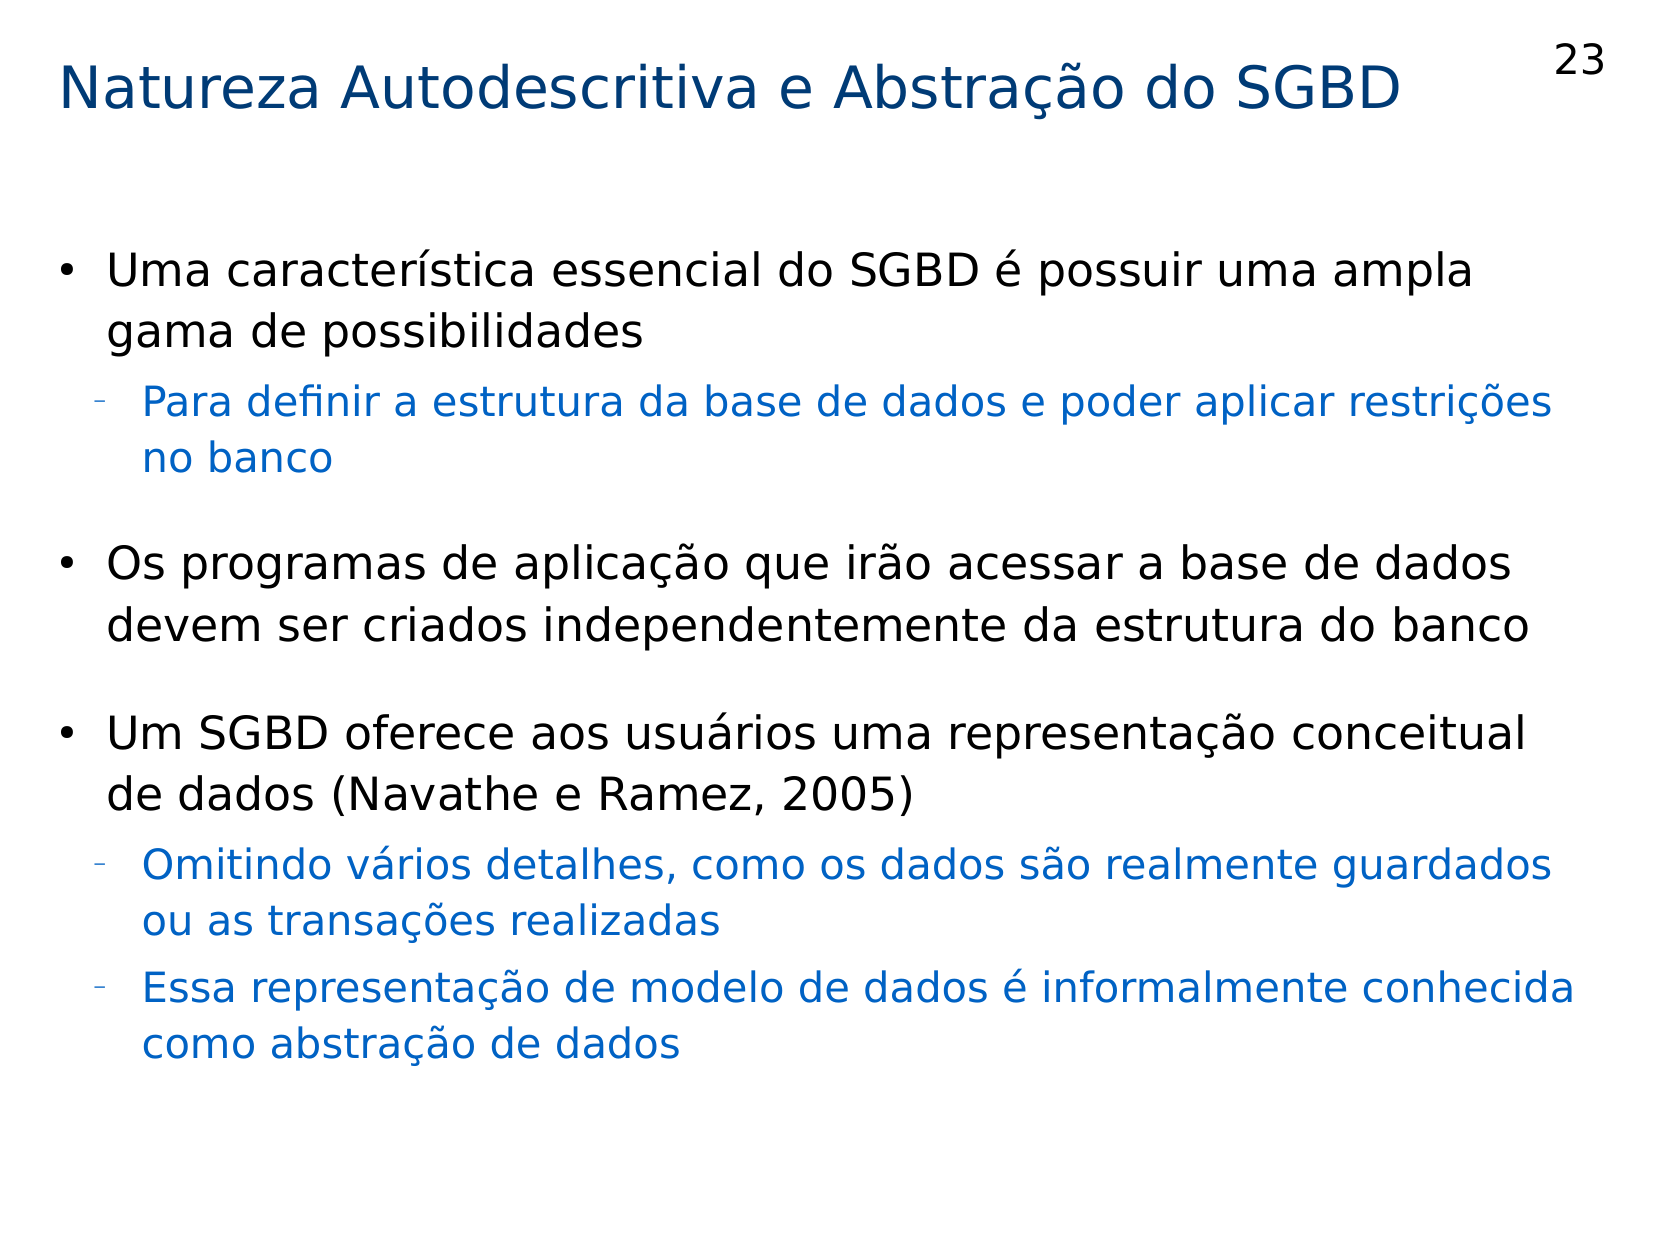

# Natureza Autodescritiva e Abstração do SGBD
23
Uma característica essencial do SGBD é possuir uma ampla gama de possibilidades
Para definir a estrutura da base de dados e poder aplicar restrições no banco
Os programas de aplicação que irão acessar a base de dados devem ser criados independentemente da estrutura do banco
Um SGBD oferece aos usuários uma representação conceitual de dados (Navathe e Ramez, 2005)
Omitindo vários detalhes, como os dados são realmente guardados ou as transações realizadas
Essa representação de modelo de dados é informalmente conhecida como abstração de dados